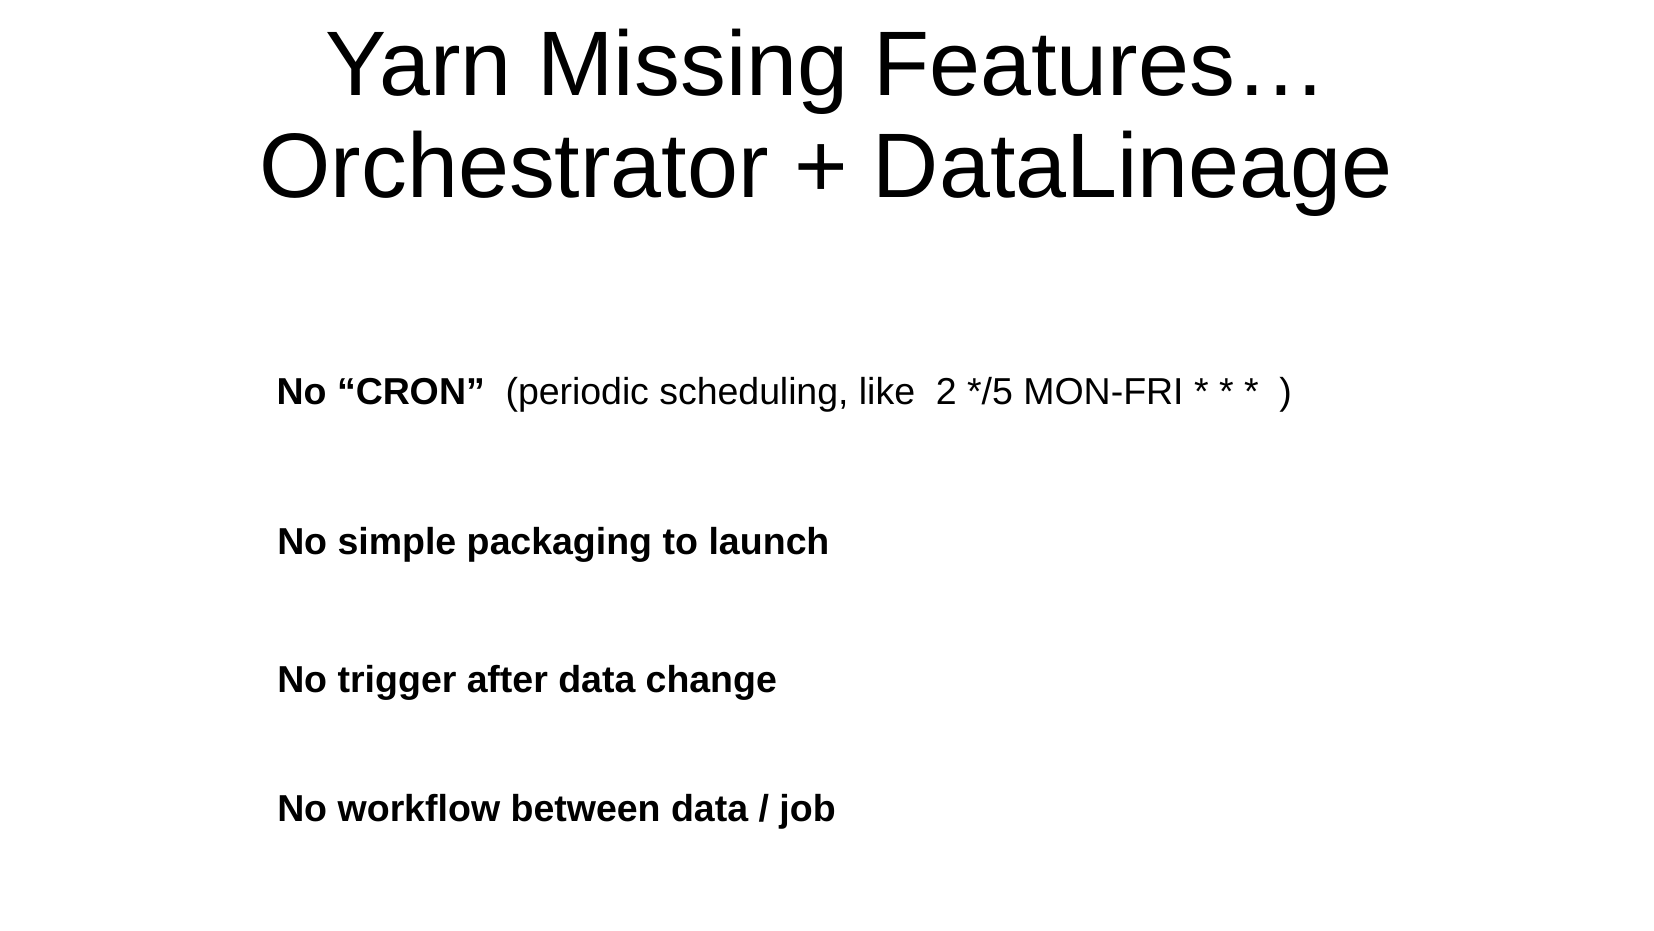

# Yarn Missing Features… Orchestrator + DataLineage
No “CRON” (periodic scheduling, like 2 */5 MON-FRI * * * )
No simple packaging to launch
No trigger after data change
No workflow between data / job